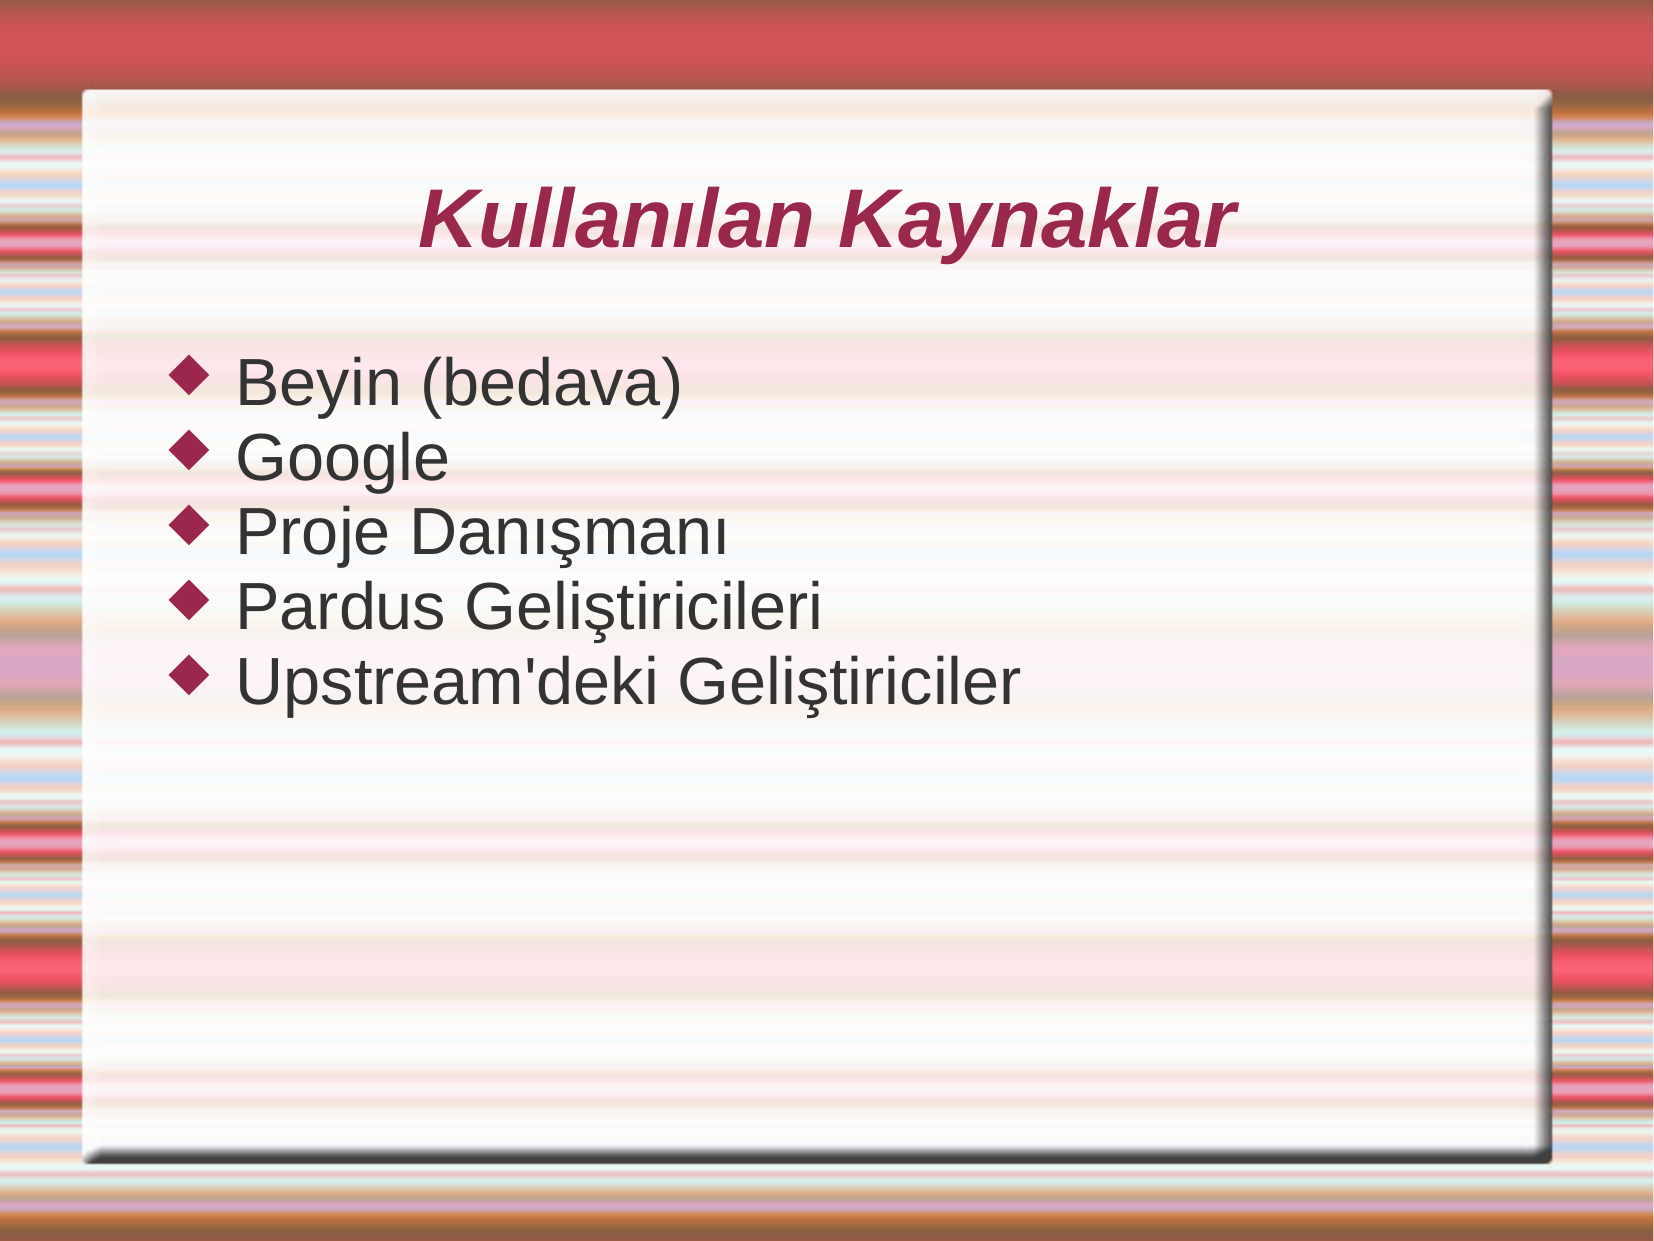

# Kullanılan Kaynaklar
Beyin (bedava)
Google
Proje Danışmanı
Pardus Geliştiricileri
Upstream'deki Geliştiriciler